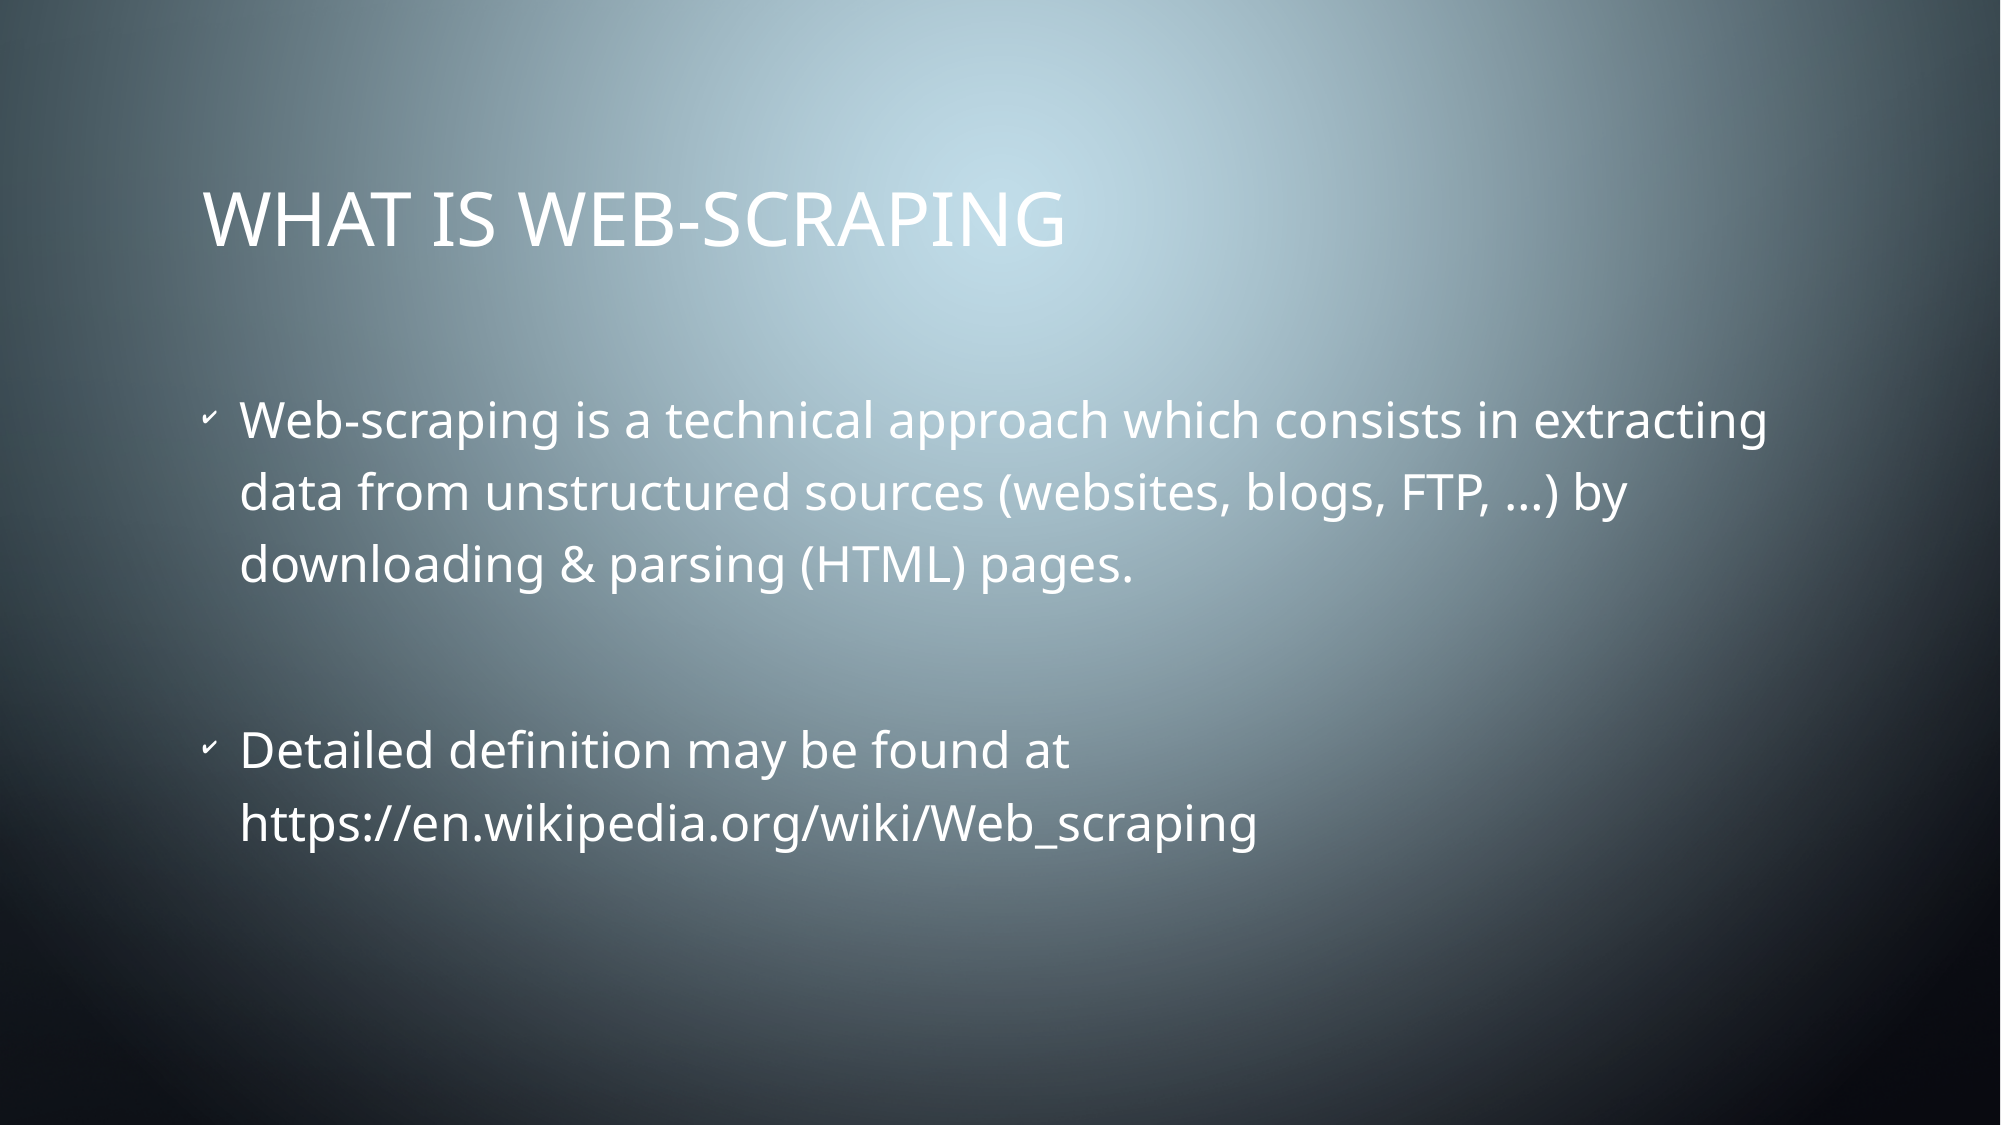

# WHAT IS WEB-SCRAPING
Web-scraping is a technical approach which consists in extracting data from unstructured sources (websites, blogs, FTP, …) by downloading & parsing (HTML) pages.
Detailed definition may be found at https://en.wikipedia.org/wiki/Web_scraping